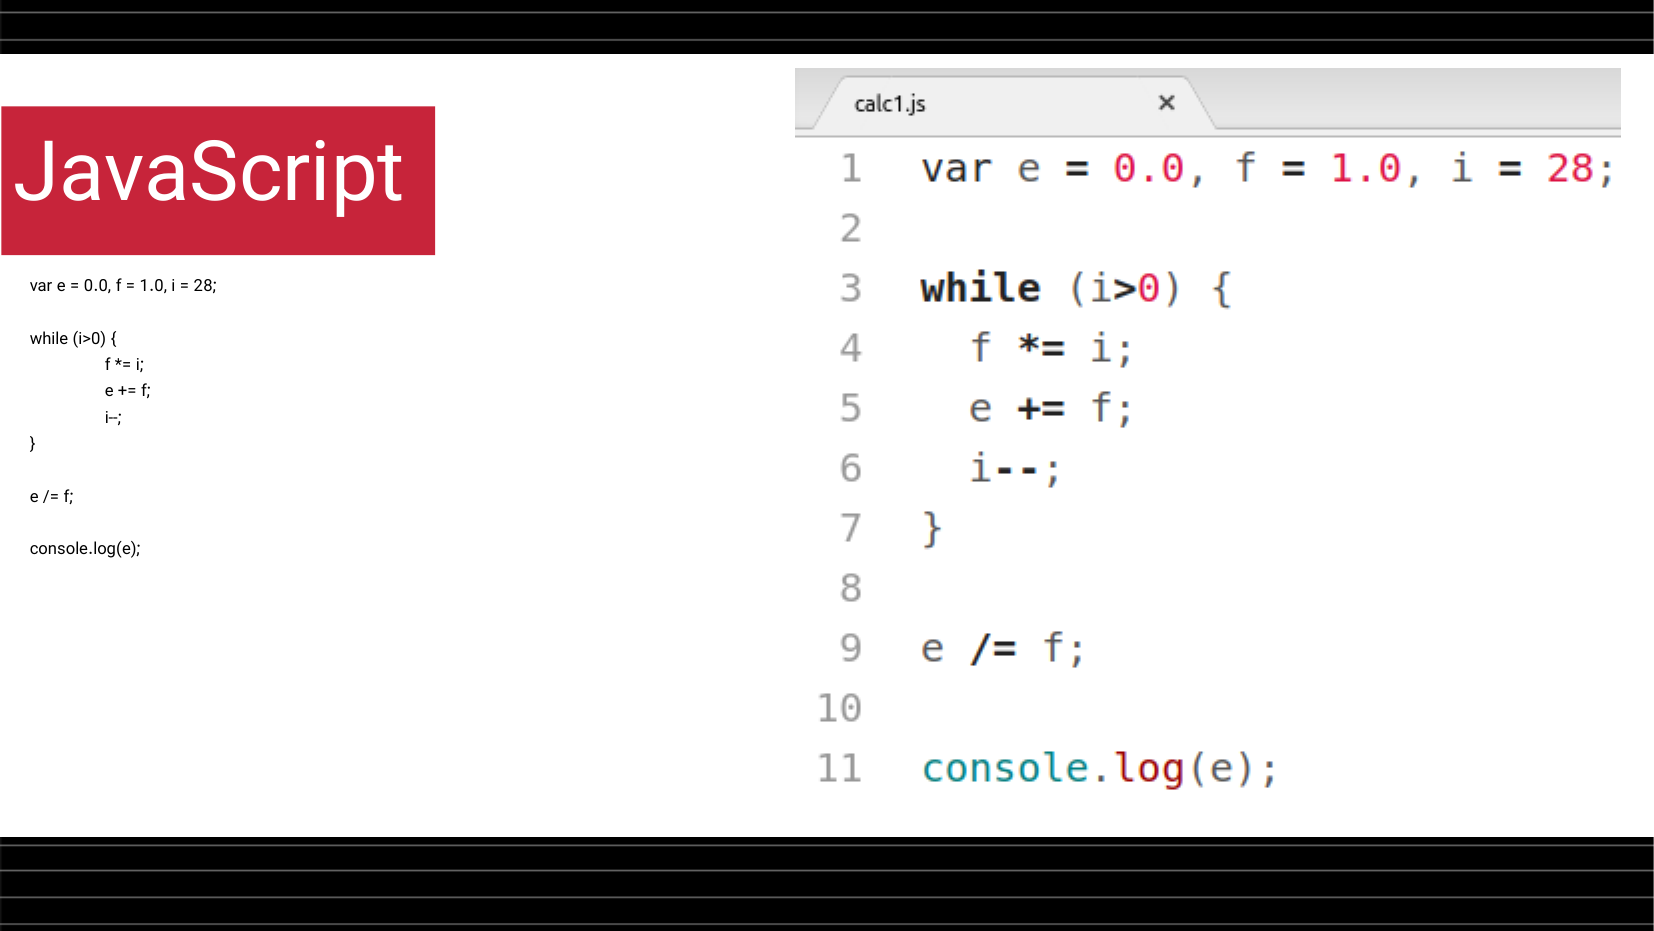

# JavaScript
var e = 0.0, f = 1.0, i = 28;
while (i>0) {
	f *= i;
	e += f;
	i--;
}
e /= f;
console.log(e);